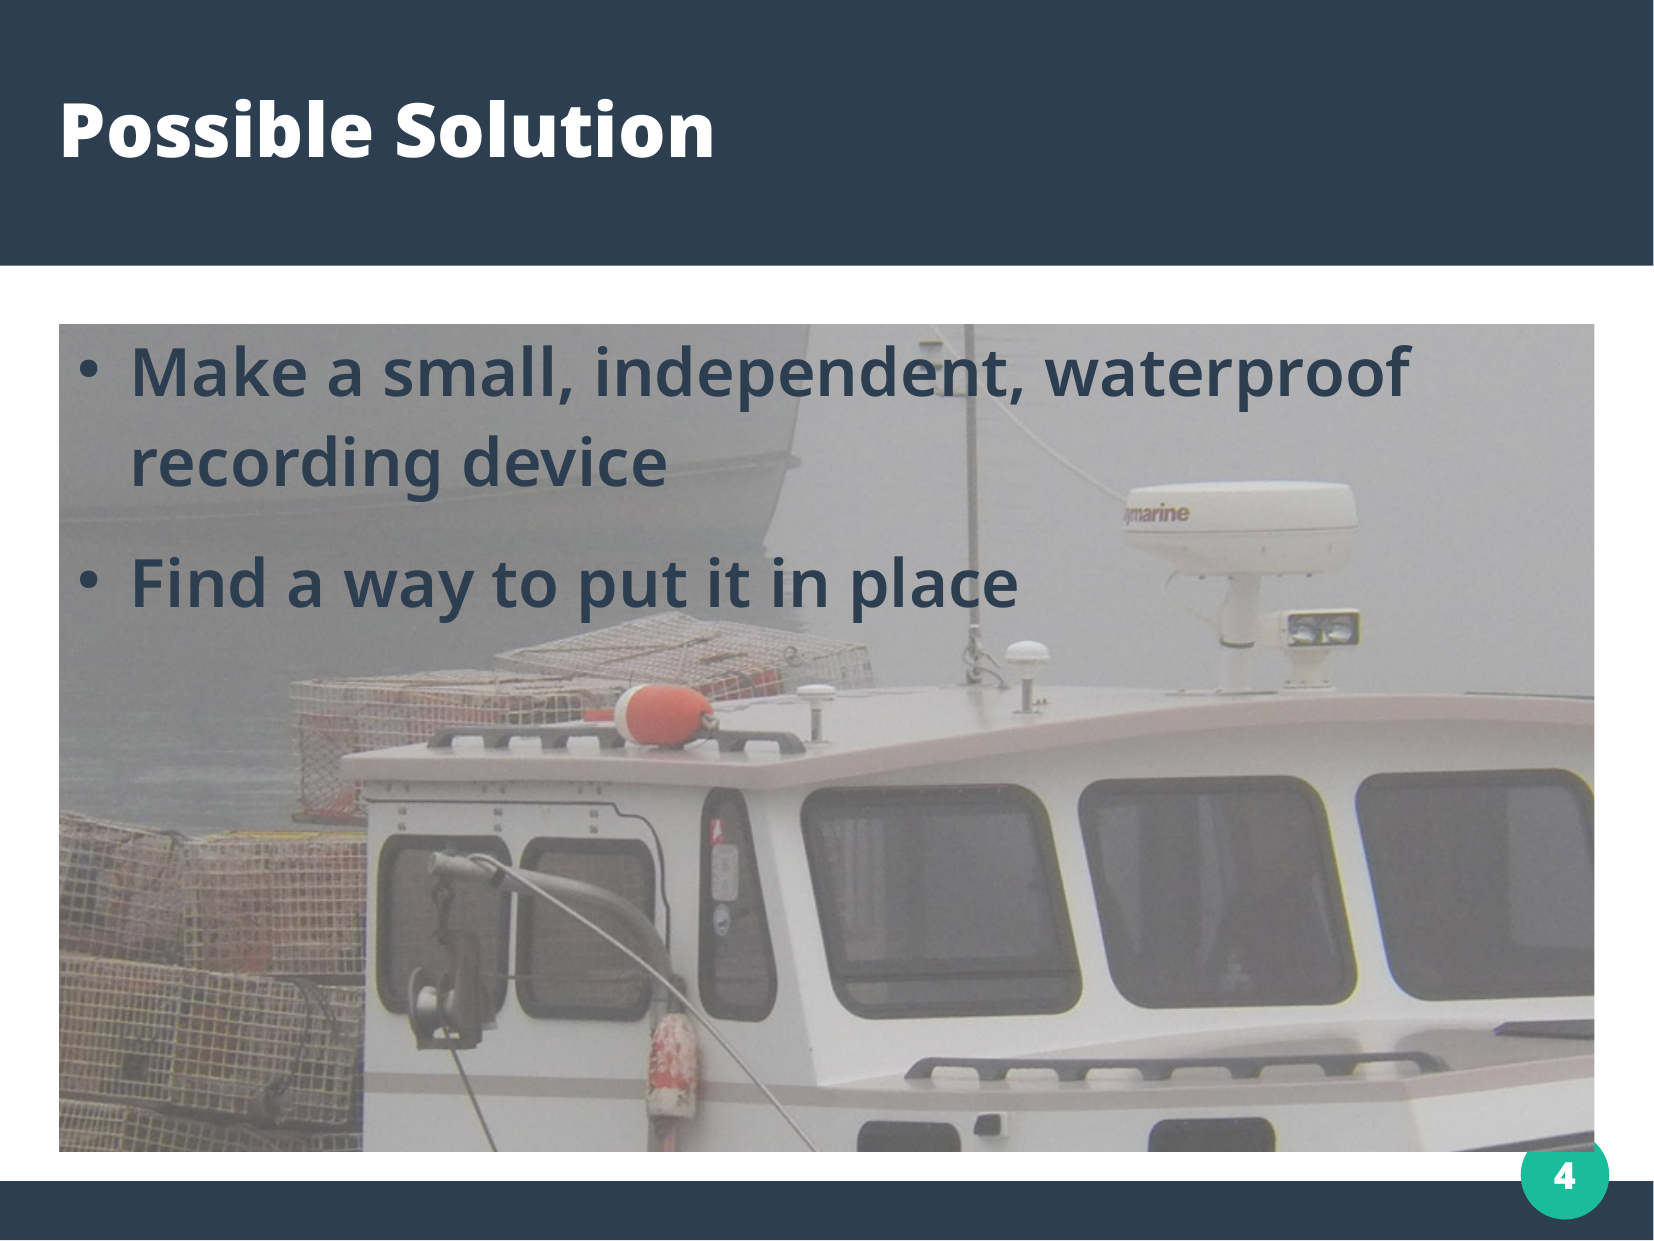

# Possible Solution
Make a small, independent, waterproof recording device
Find a way to put it in place
4